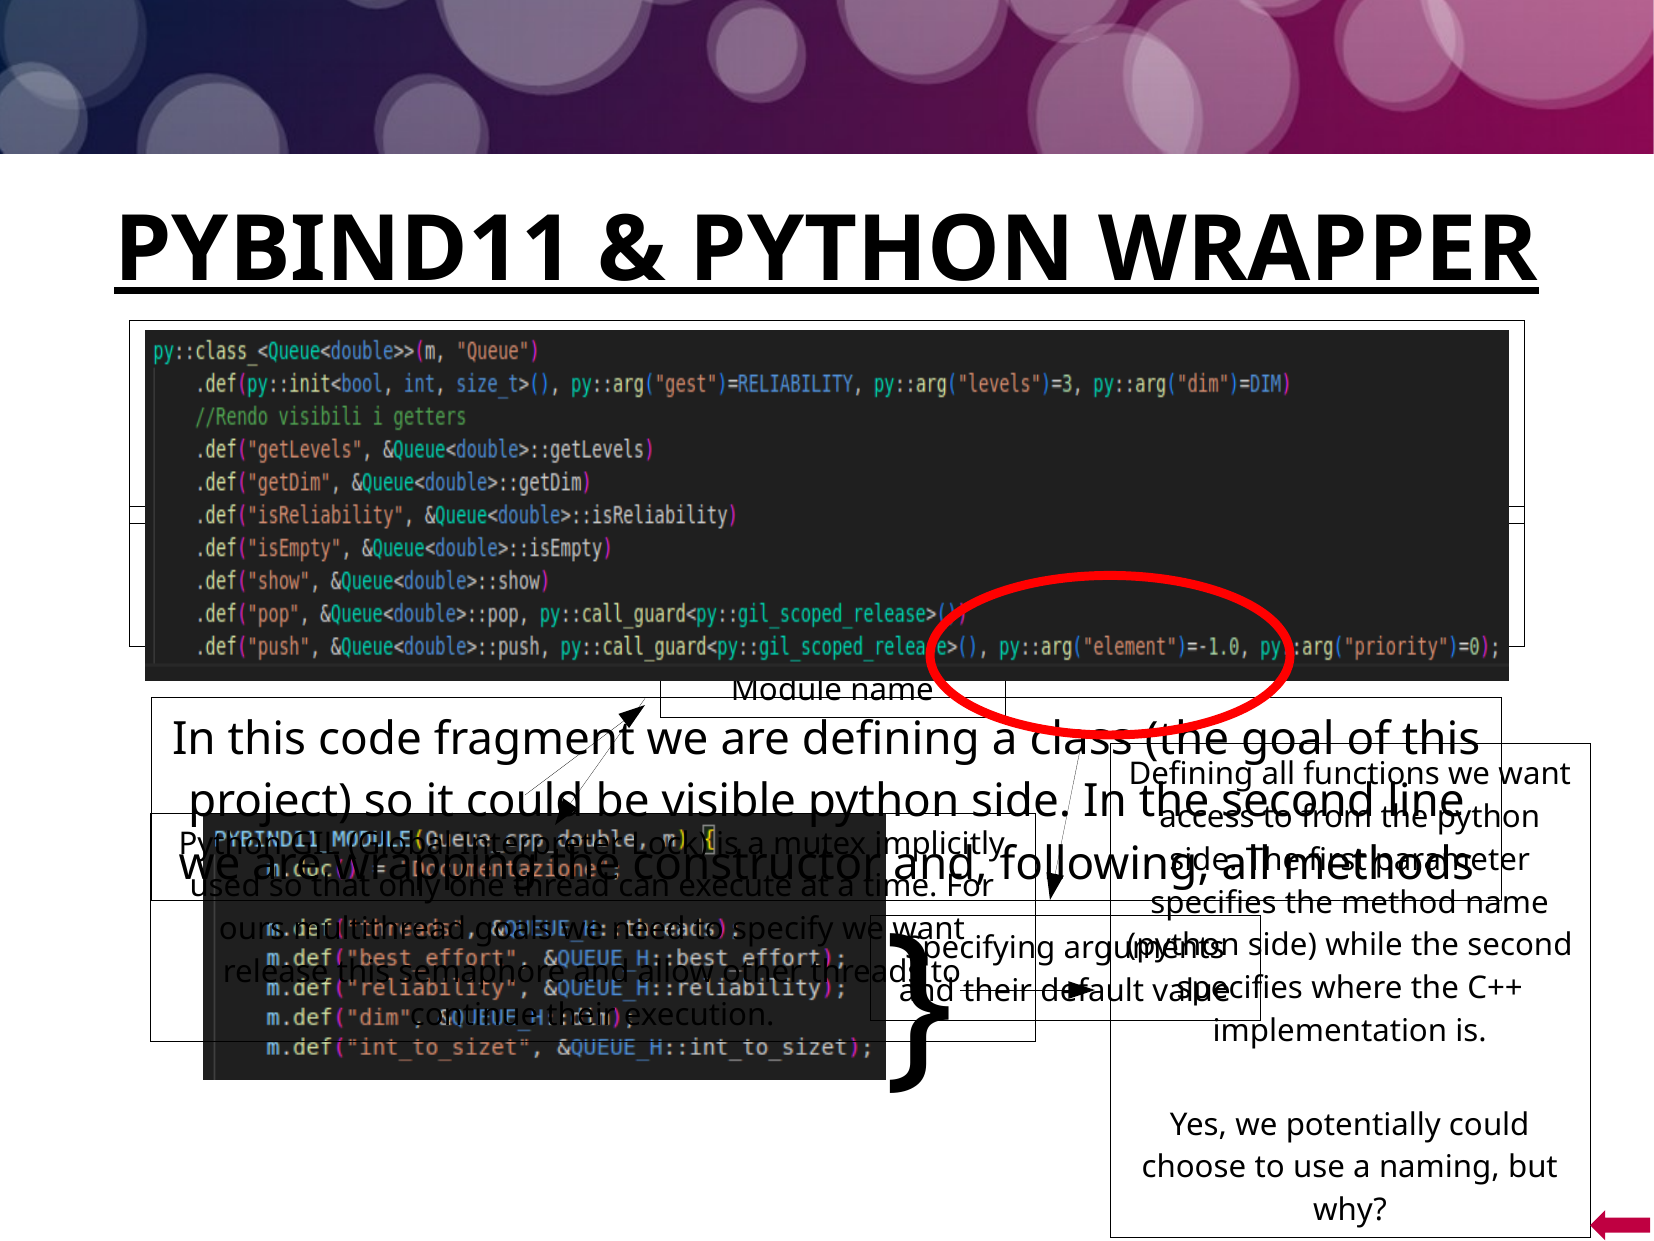

# PYBIND11 & PYTHON WRAPPER
PyBind11 (click here for official documentation) is a header-only library that help us producing a python module starting from C++ code.
We need only a new file which wrap our C++ code according to our needs.
Module name
In this code fragment we are defining a class (the goal of this project) so it could be visible python side. In the second line we are wrapping the constructor and, following, all methods
Defining all functions we want access to from the python side. The first parameter specifies the method name (python side) while the second specifies where the C++ implementation is.
Yes, we potentially could choose to use a naming, but why?
Python GIL (Global Interpreter Lock) is a mutex implicitly used so that only one thread can execute at a time. For ours multithread goals we need to specify we want release this semaphore and allow other threads to continue their execution.
}
Specifying arguments and their default value